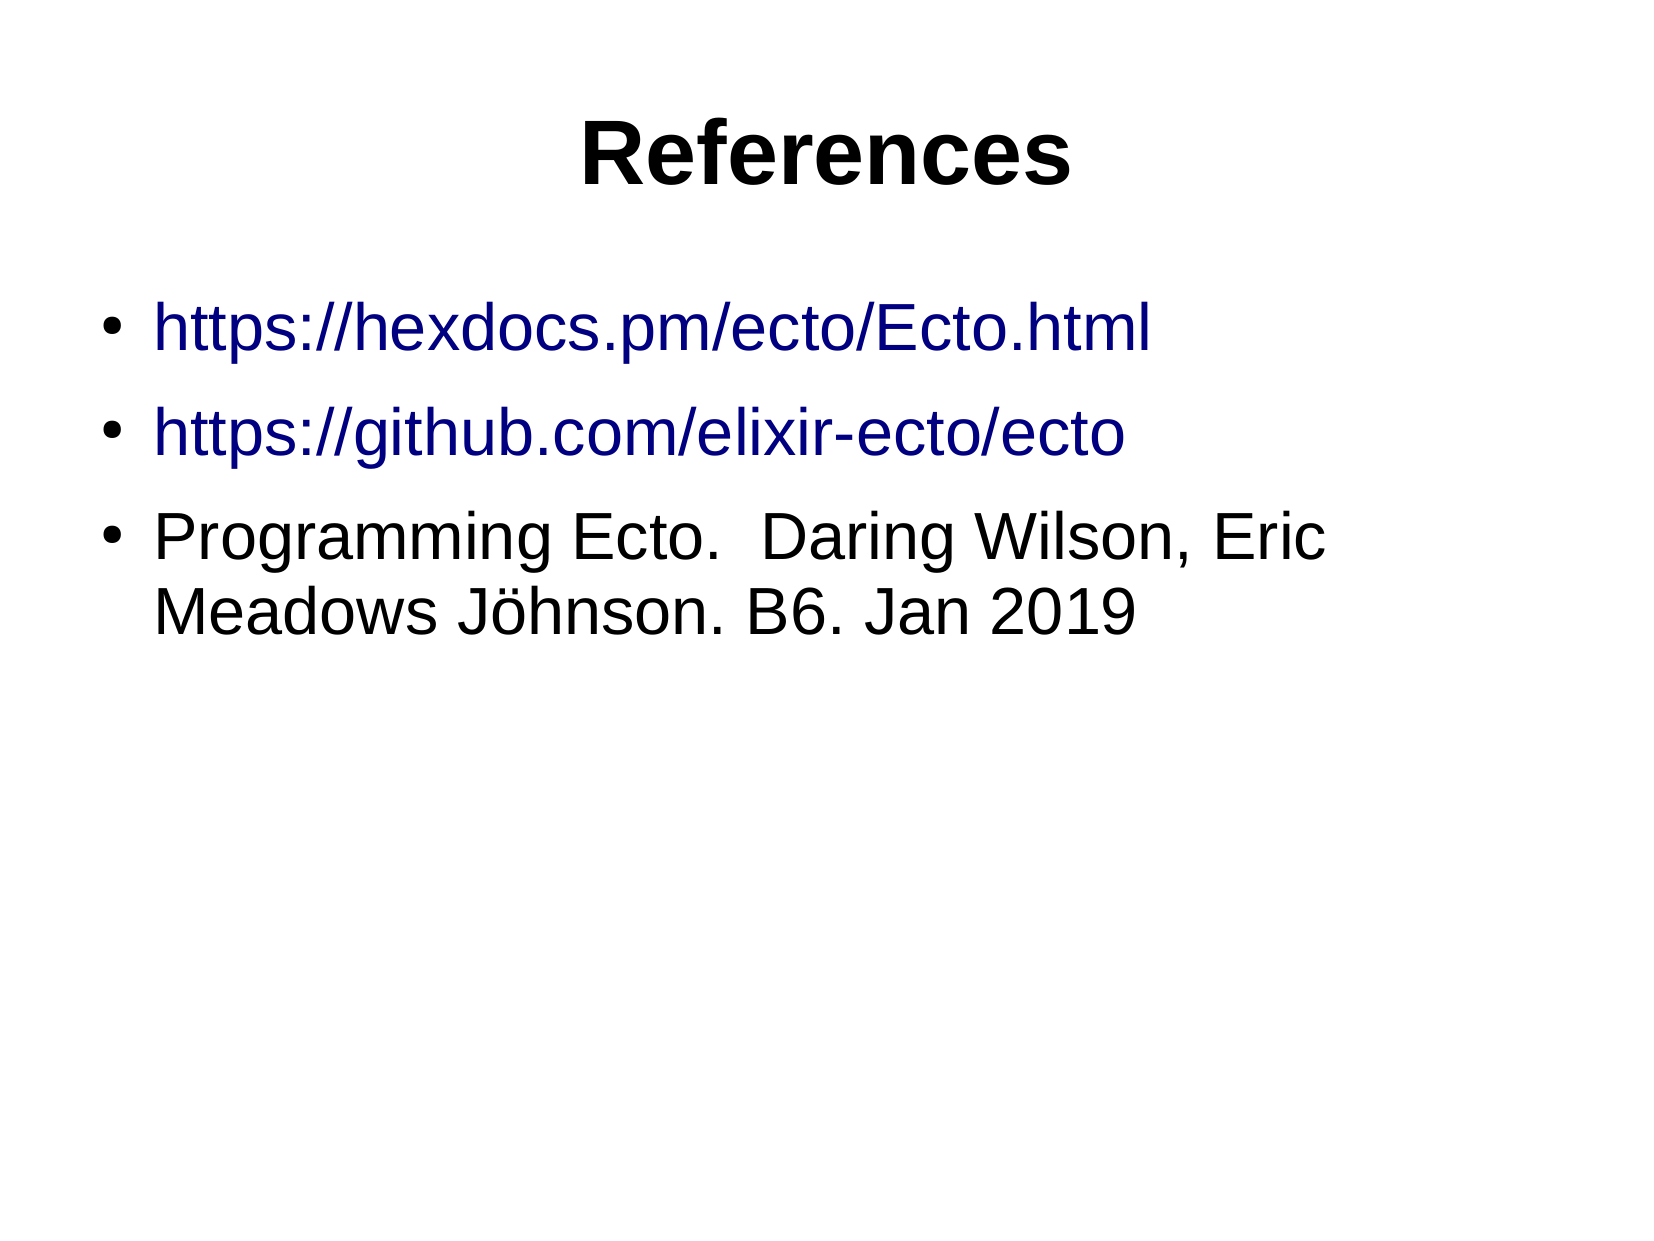

# References
https://hexdocs.pm/ecto/Ecto.html
https://github.com/elixir-ecto/ecto
Programming Ecto. Daring Wilson, Eric Meadows Jöhnson. B6. Jan 2019